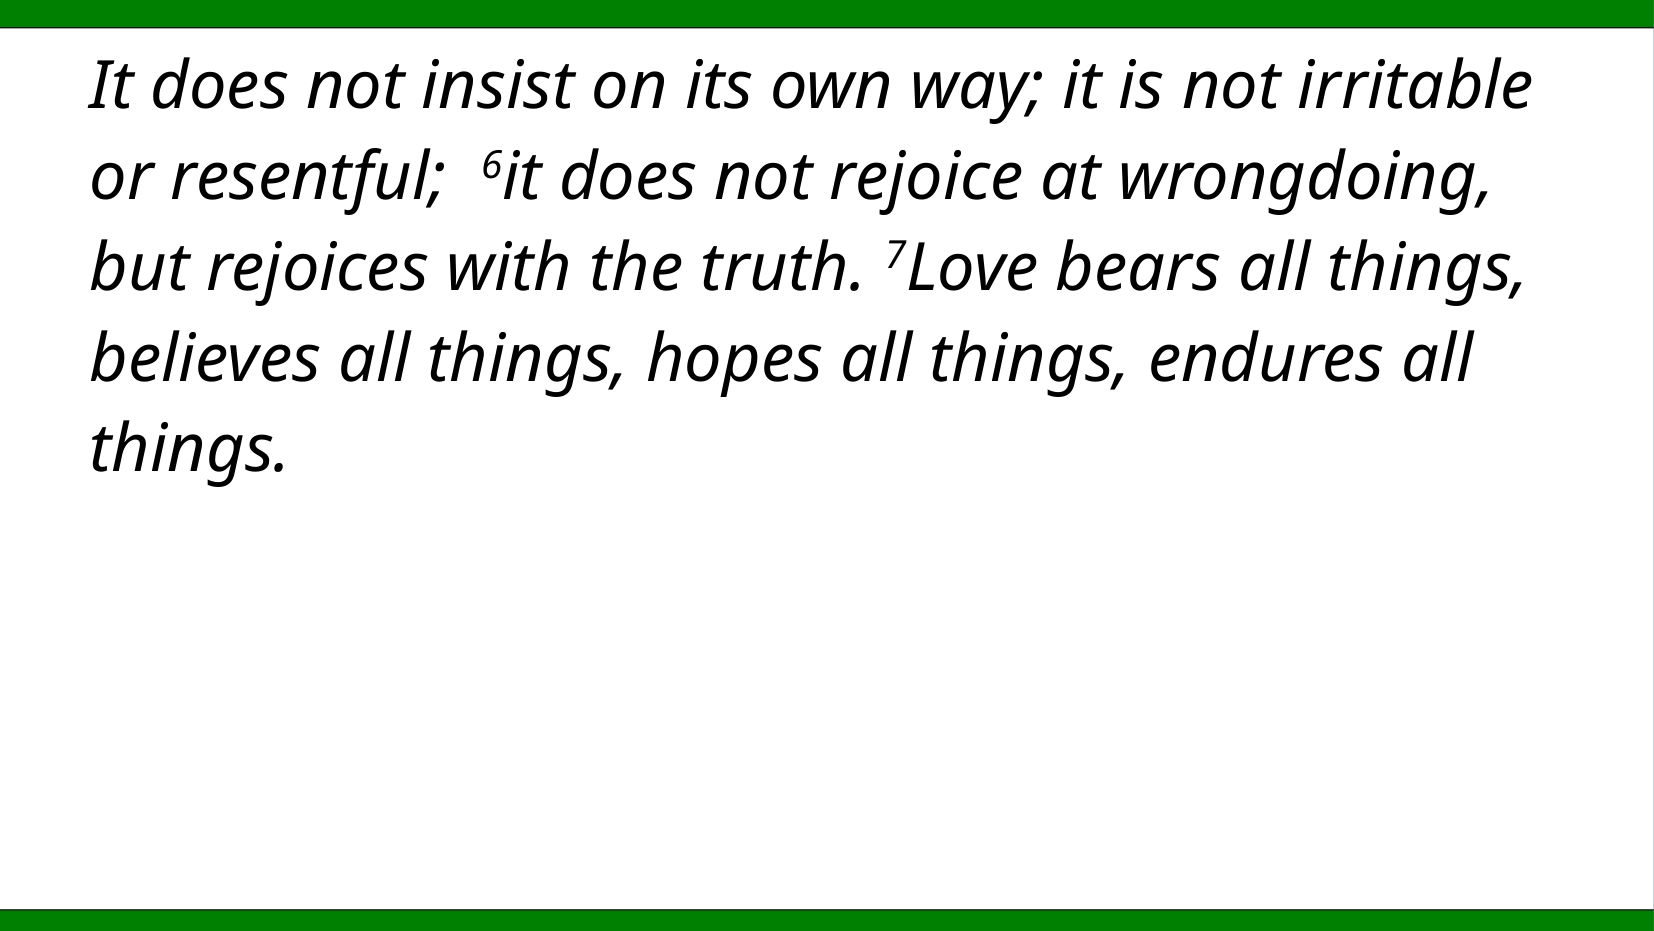

It does not insist on its own way; it is not irritable or resentful;  6it does not rejoice at wrongdoing, but rejoices with the truth. 7Love bears all things, believes all things, hopes all things, endures all things.